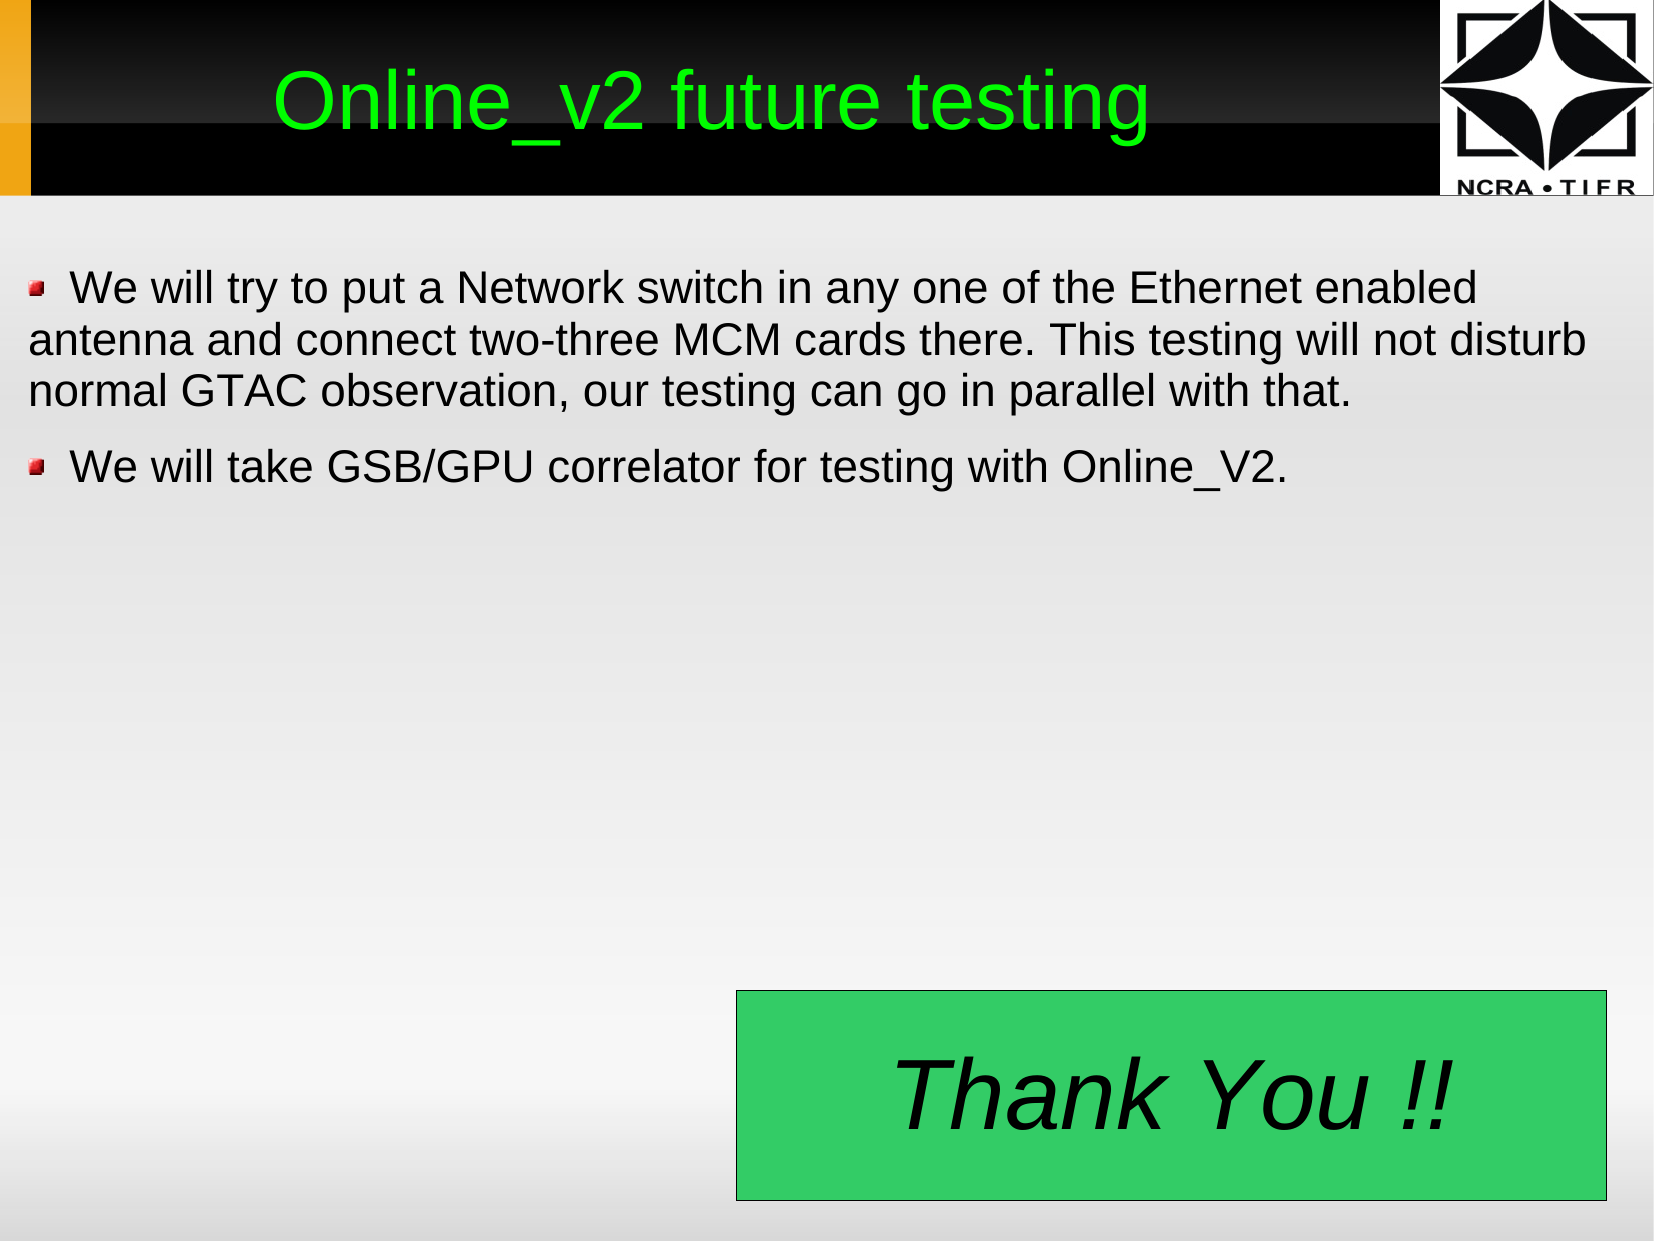

Online_v2 future testing
 We will try to put a Network switch in any one of the Ethernet enabled antenna and connect two-three MCM cards there. This testing will not disturb normal GTAC observation, our testing can go in parallel with that.
 We will take GSB/GPU correlator for testing with Online_V2.
Thank You !!